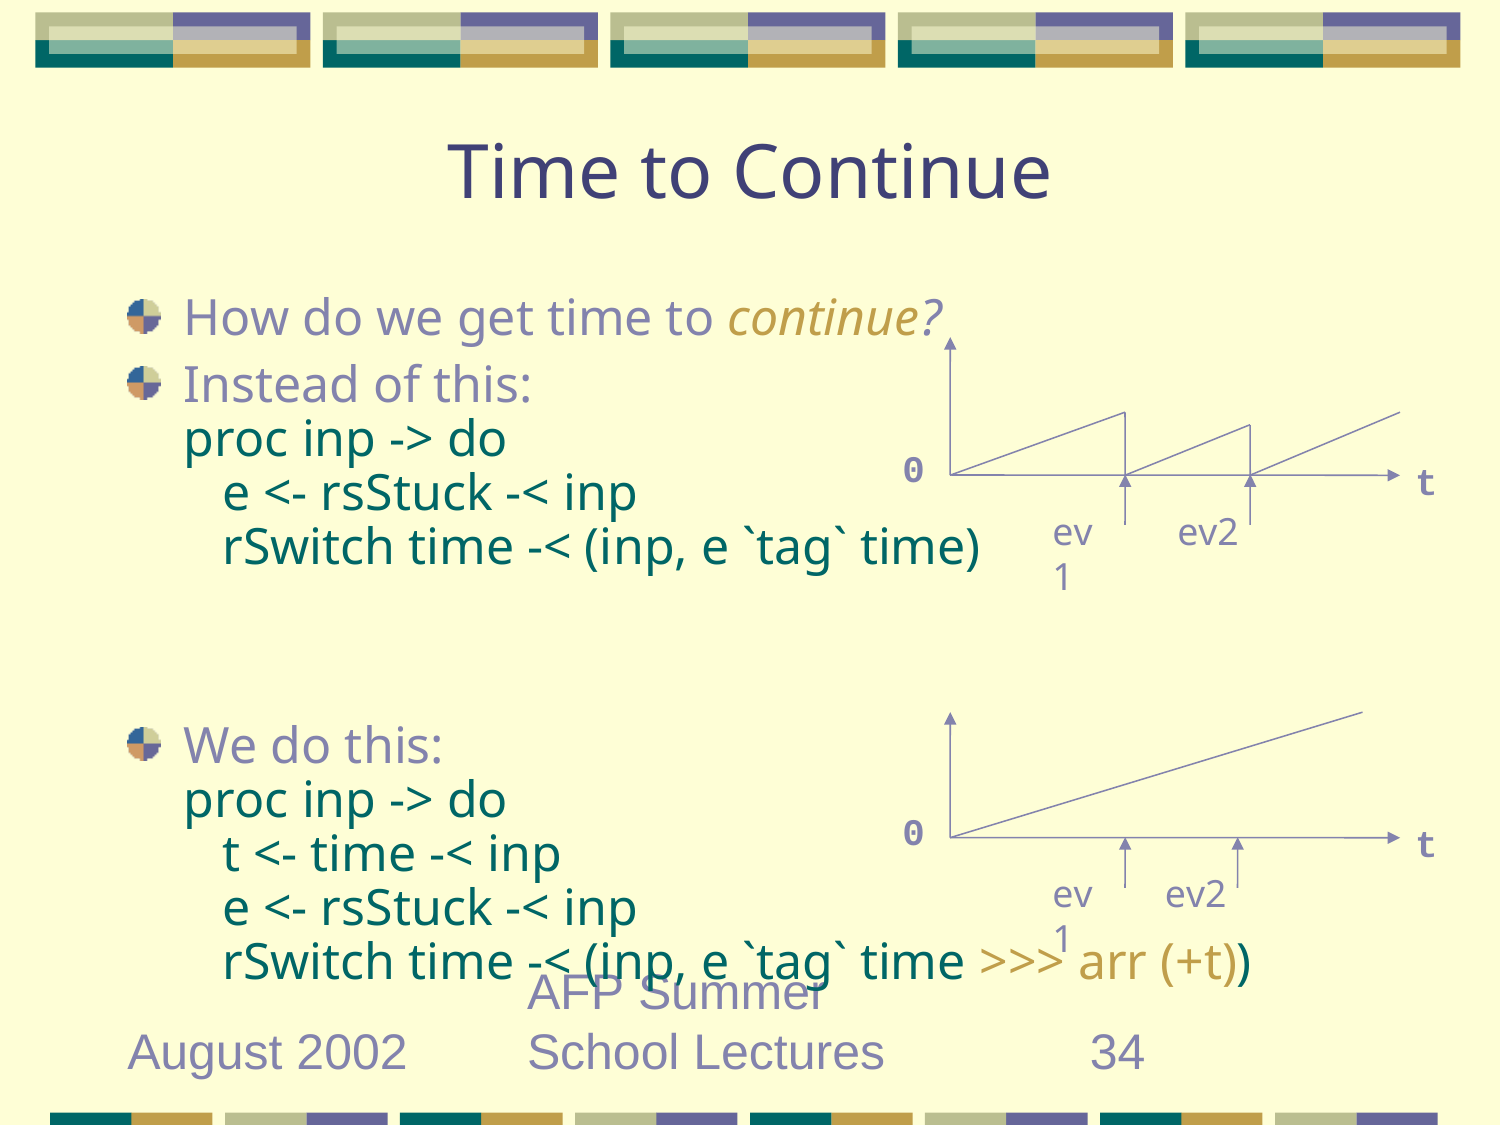

# Time to Continue
How do we get time to continue?
Instead of this:
proc inp -> do
 e <- rsStuck -< inp
 rSwitch time -< (inp, e `tag` time)‏
We do this:
proc inp -> do
 t <- time -< inp
 e <- rsStuck -< inp
 rSwitch time -< (inp, e `tag` time >>> arr (+t))‏
0
t
ev1
ev2
0
t
ev1
ev2
August 2002
34